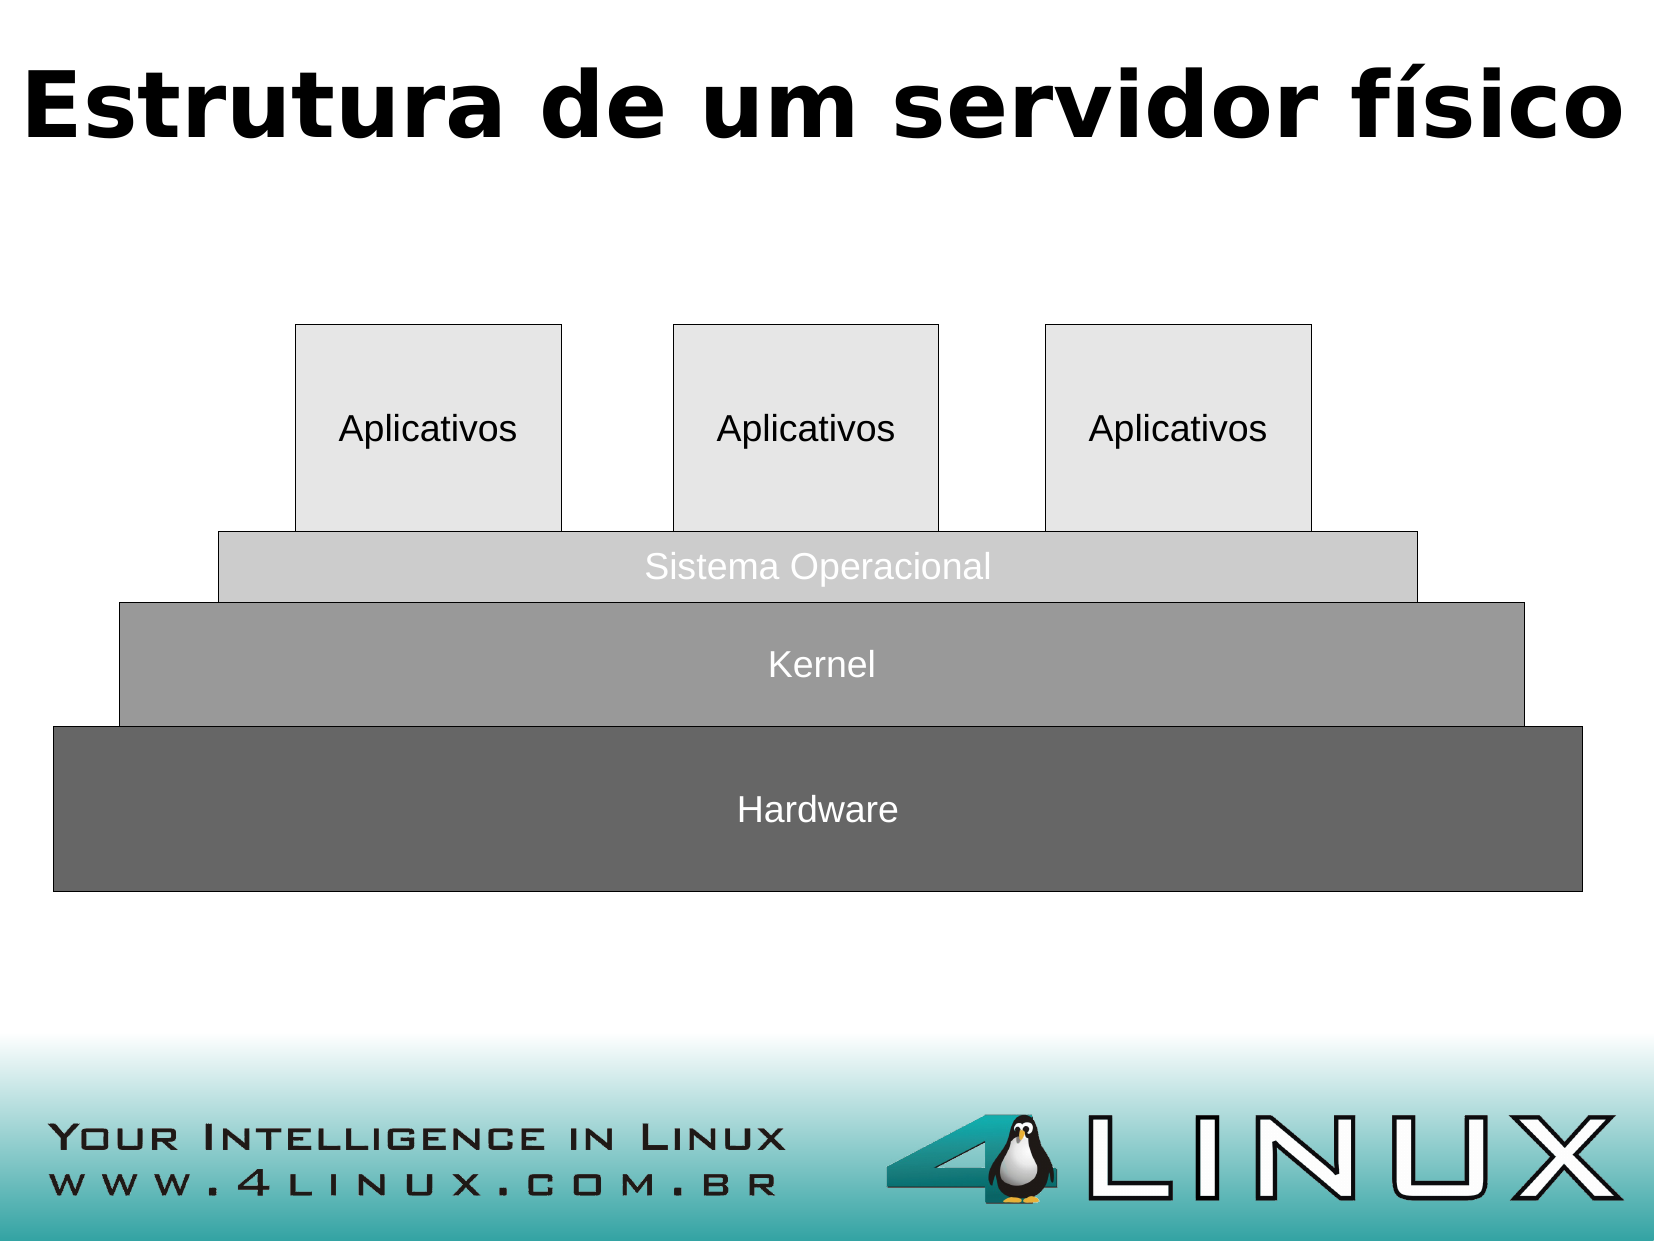

# Estrutura de um servidor físico
Aplicativos
Aplicativos
Aplicativos
Sistema Operacional
Kernel
Hardware